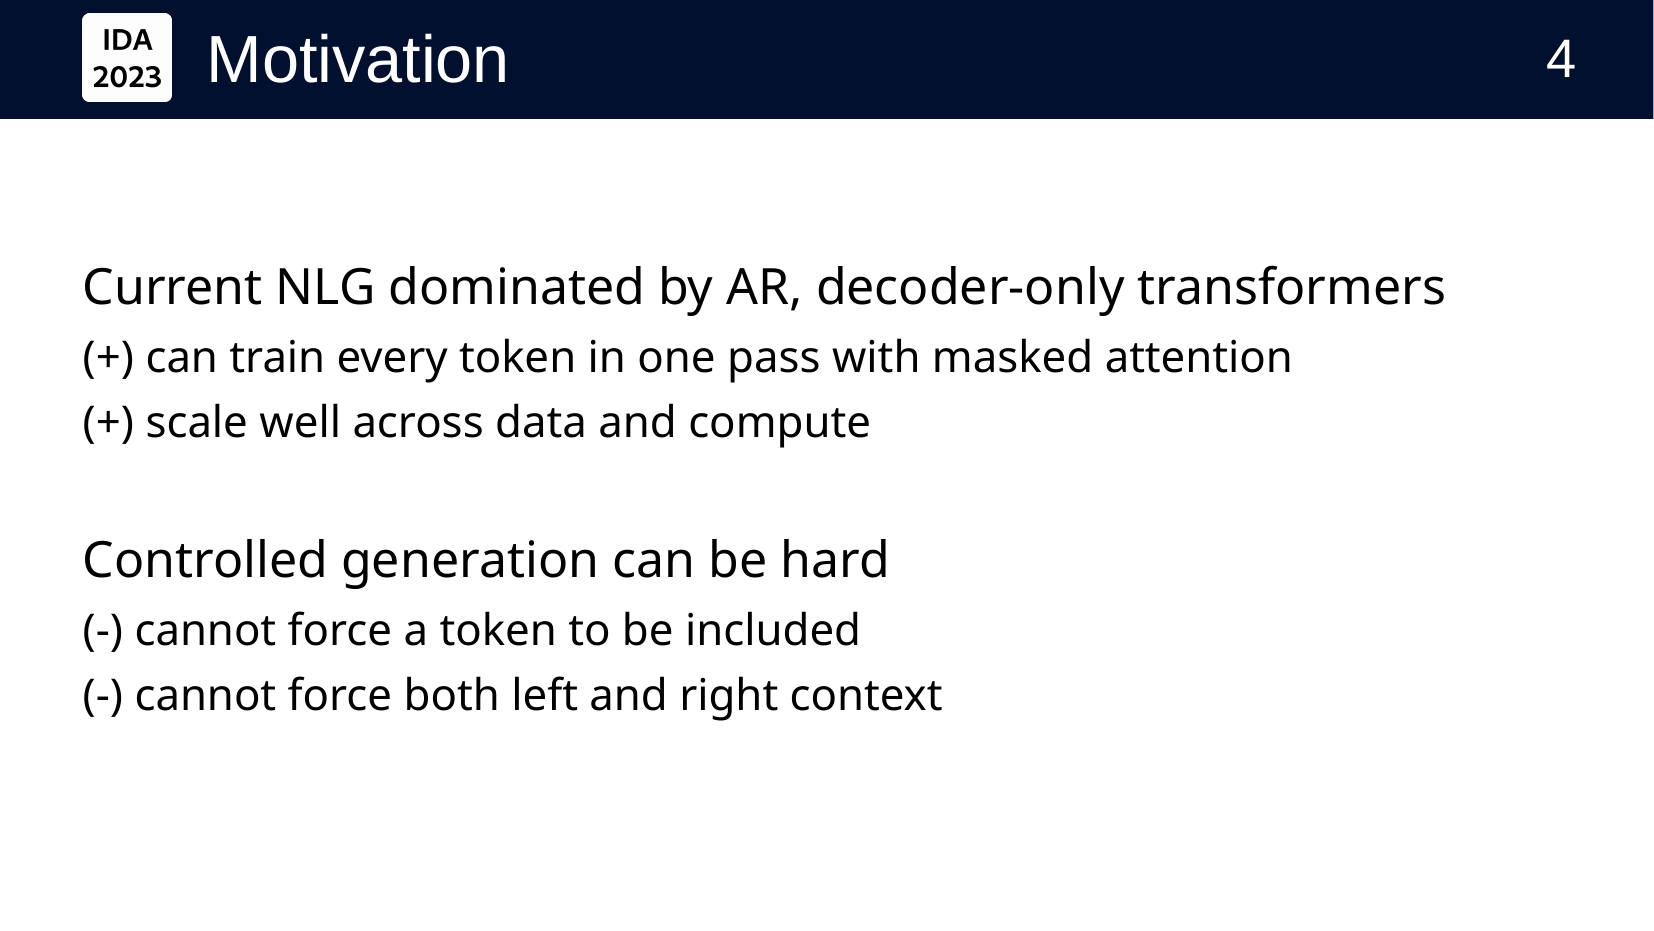

Motivation
# Current NLG dominated by AR, decoder-only transformers
(+) can train every token in one pass with masked attention
(+) scale well across data and compute
Controlled generation can be hard
(-) cannot force a token to be included
(-) cannot force both left and right context